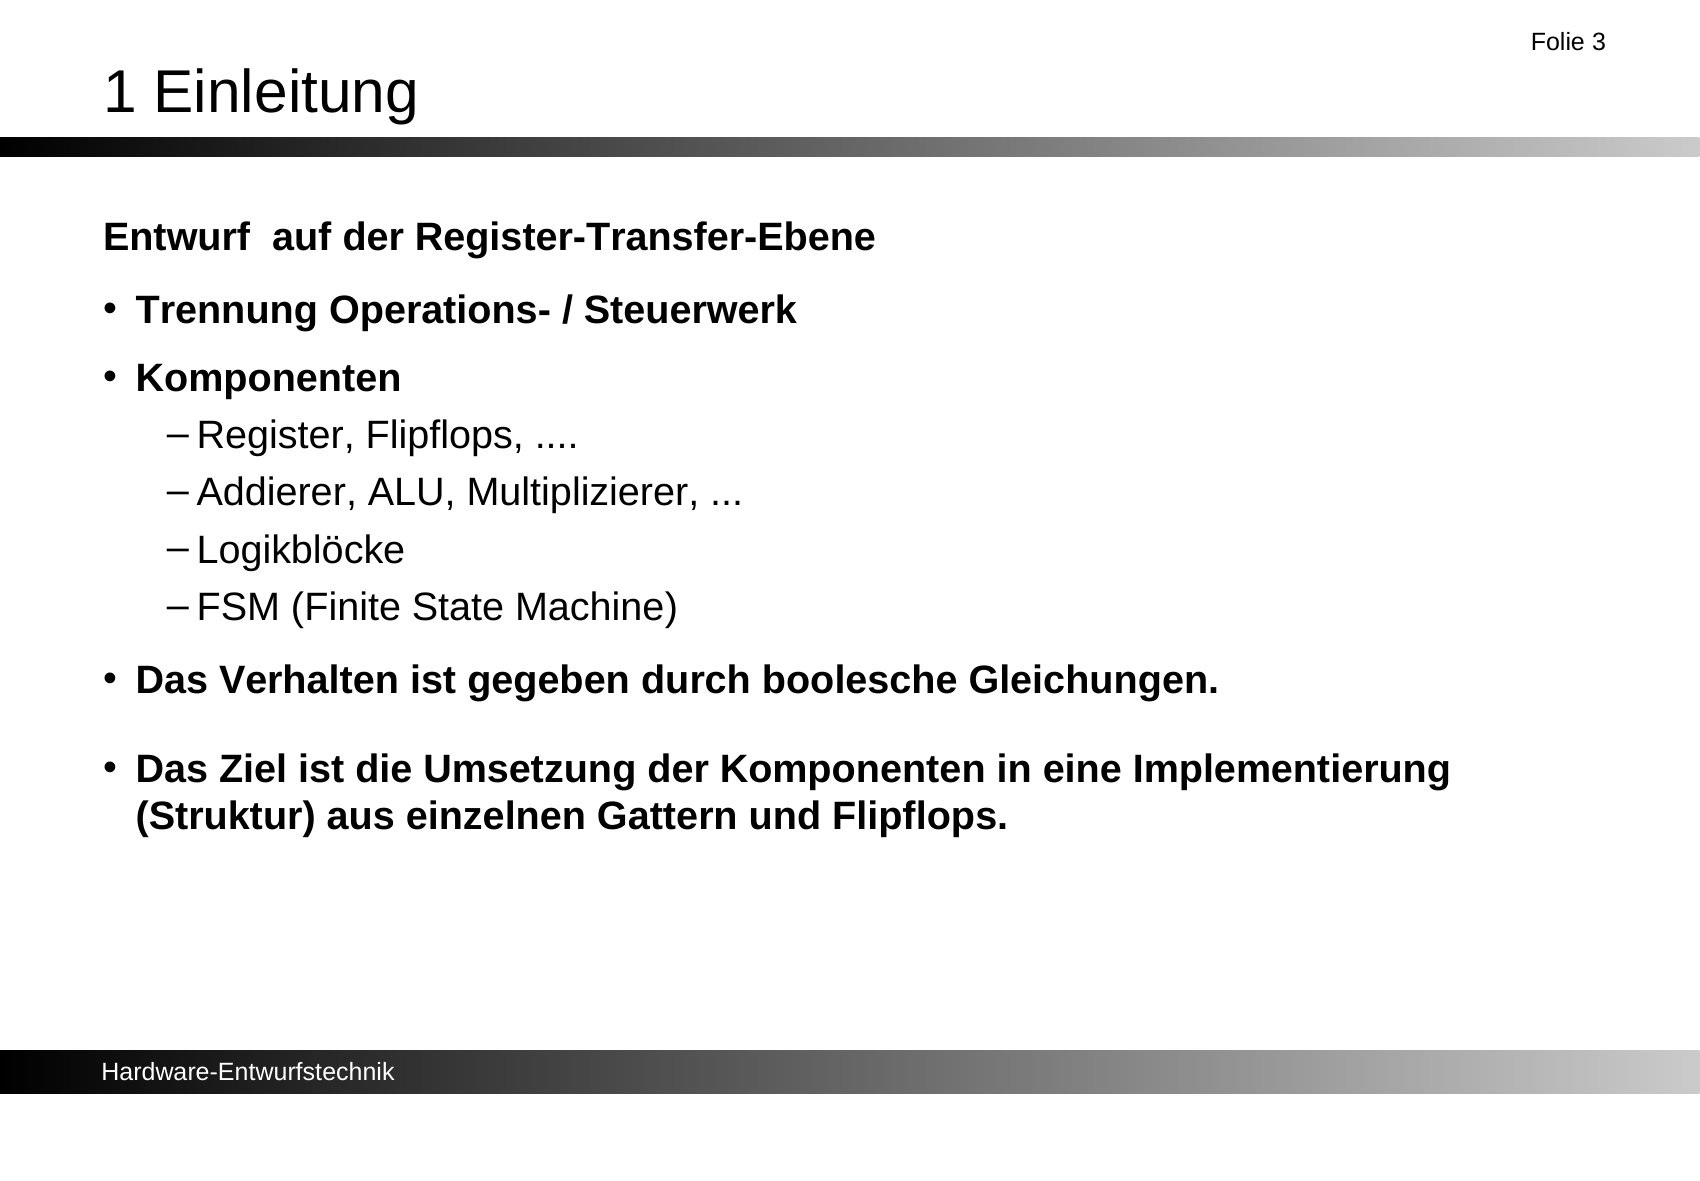

# 1 Einleitung
Entwurf auf der Register-Transfer-Ebene
Trennung Operations- / Steuerwerk
Komponenten
Register, Flipflops, ....
Addierer, ALU, Multiplizierer, ...
Logikblöcke
FSM (Finite State Machine)
Das Verhalten ist gegeben durch boolesche Gleichungen.
Das Ziel ist die Umsetzung der Komponenten in eine Implementierung (Struktur) aus einzelnen Gattern und Flipflops.